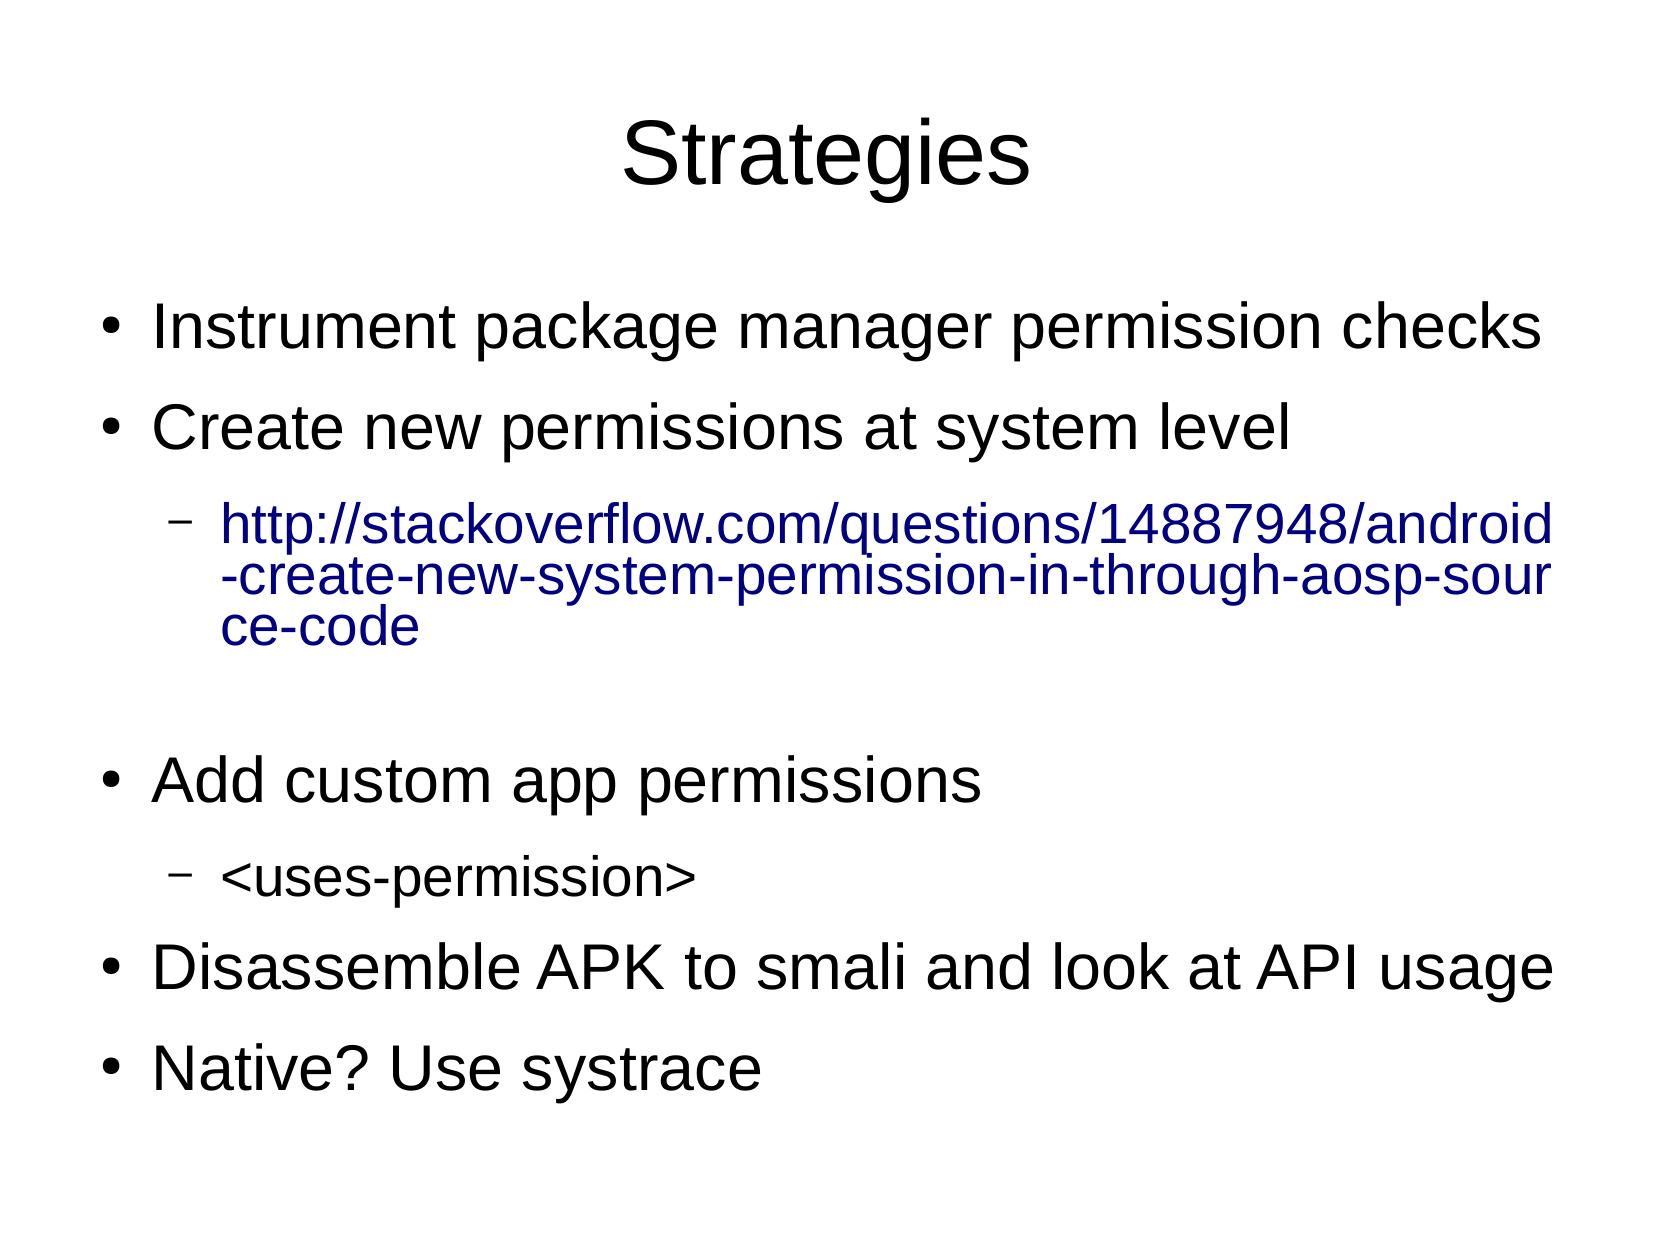

# Strategies
Instrument package manager permission checks
Create new permissions at system level
http://stackoverflow.com/questions/14887948/android-create-new-system-permission-in-through-aosp-source-code
Add custom app permissions
<uses-permission>
Disassemble APK to smali and look at API usage
Native? Use systrace